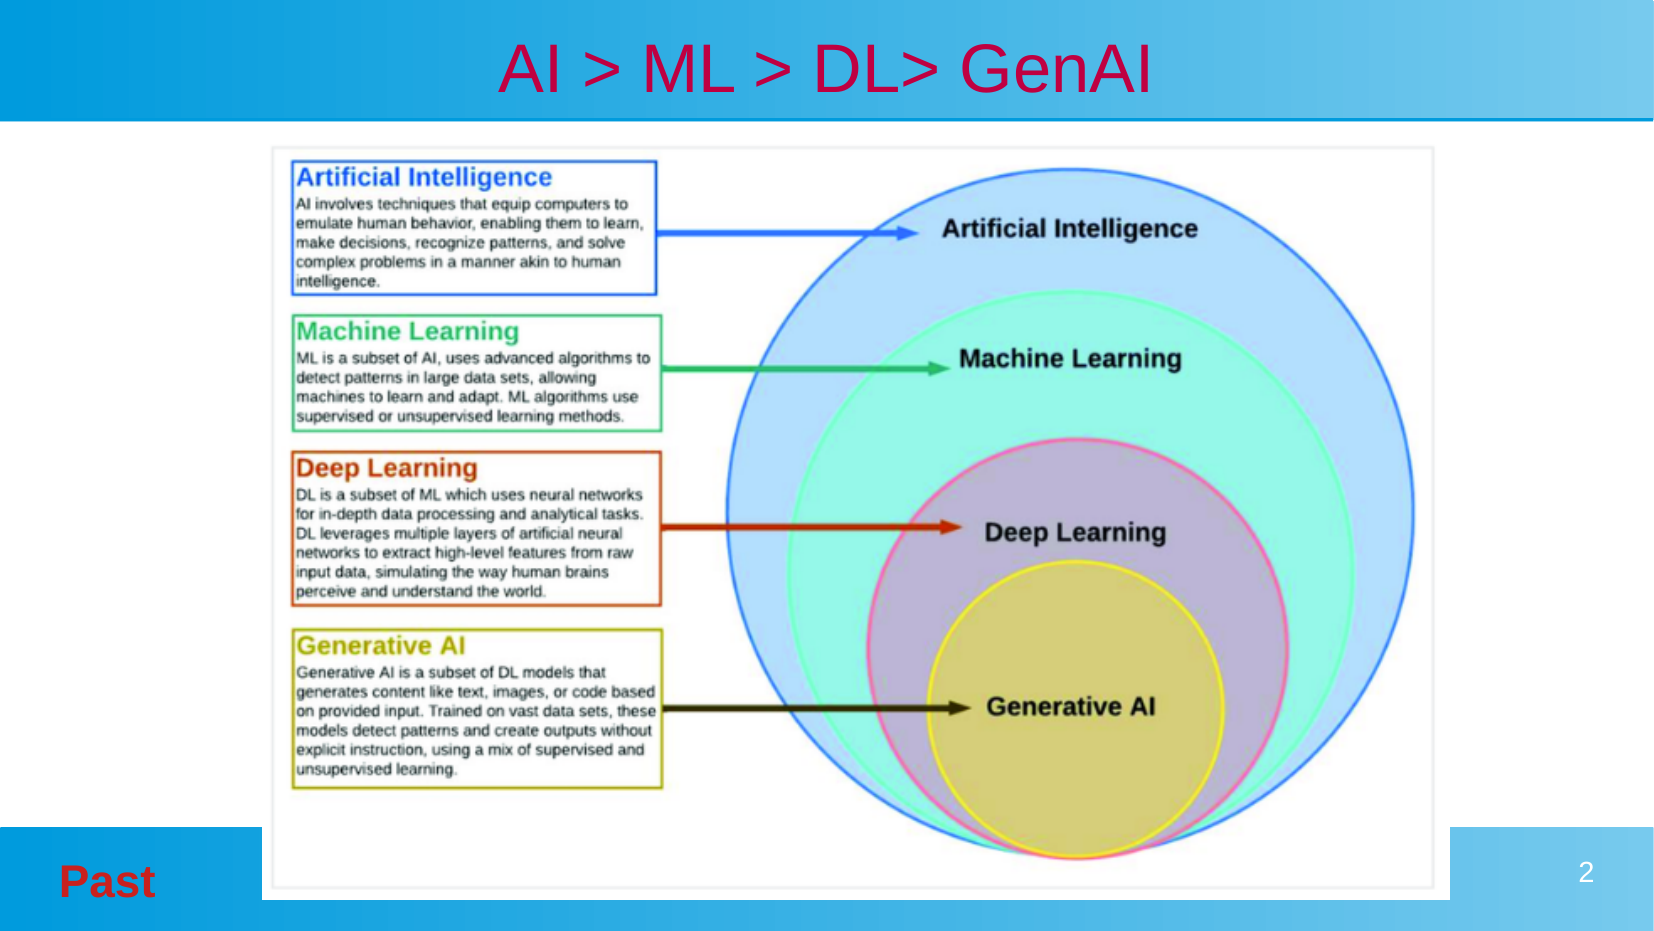

# AI > ML > DL> GenAI
2